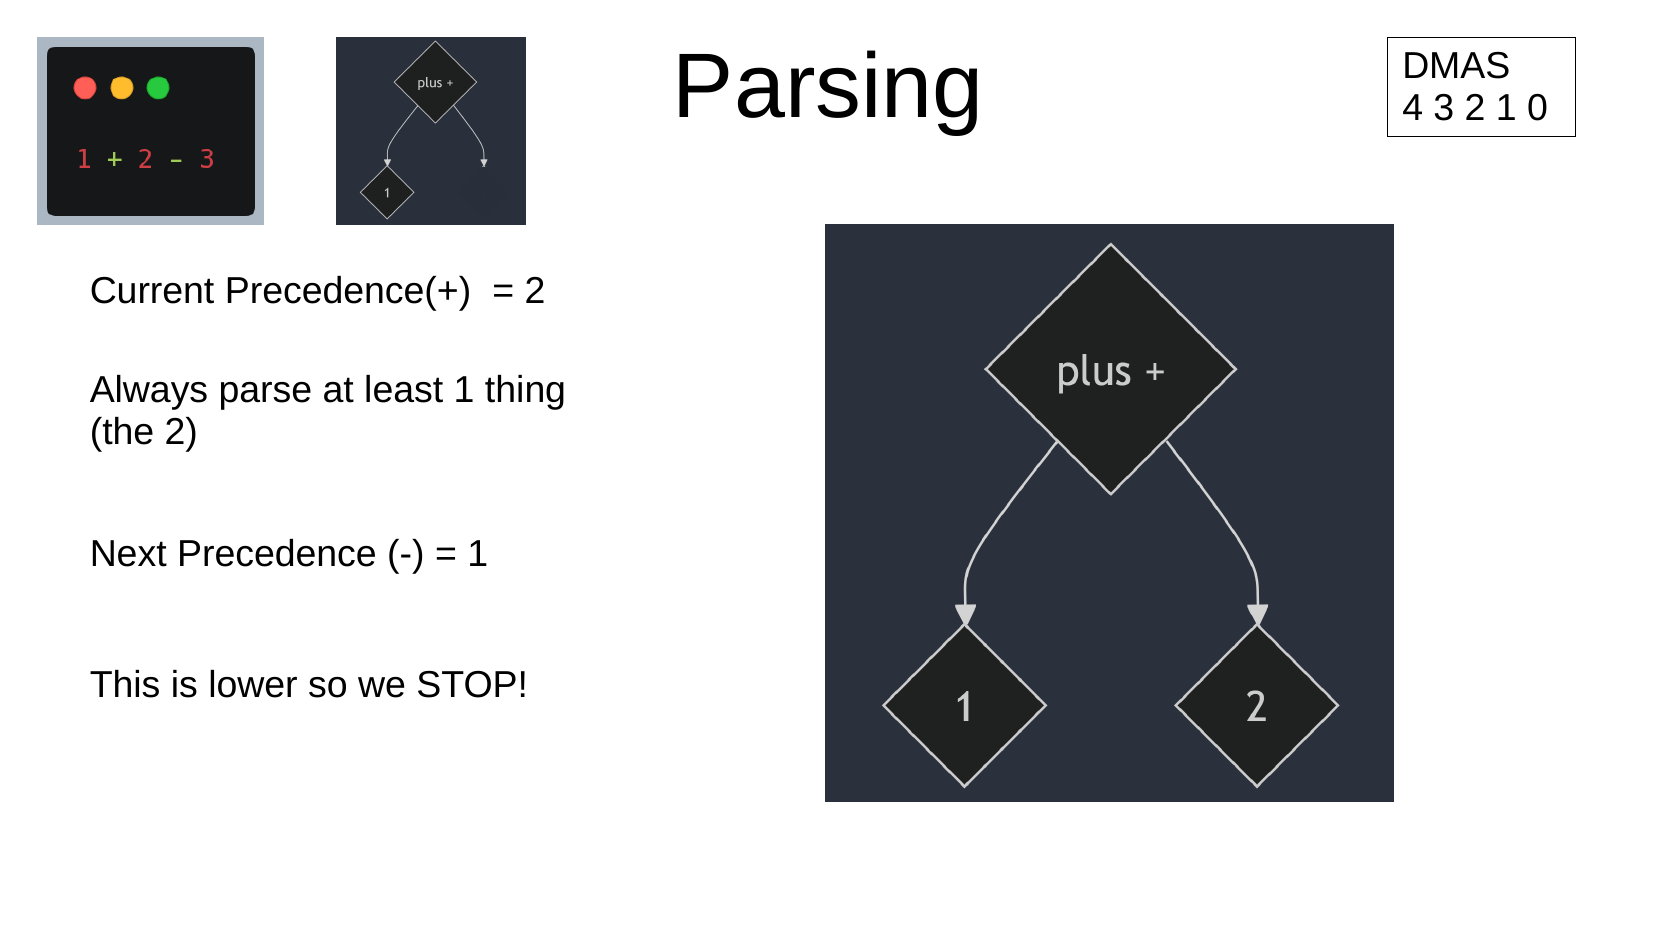

# Parsing
DMAS
4 3 2 1 0
Current Precedence(+) = 2
Always parse at least 1 thing (the 2)
Next Precedence (-) = 1
This is lower so we STOP!